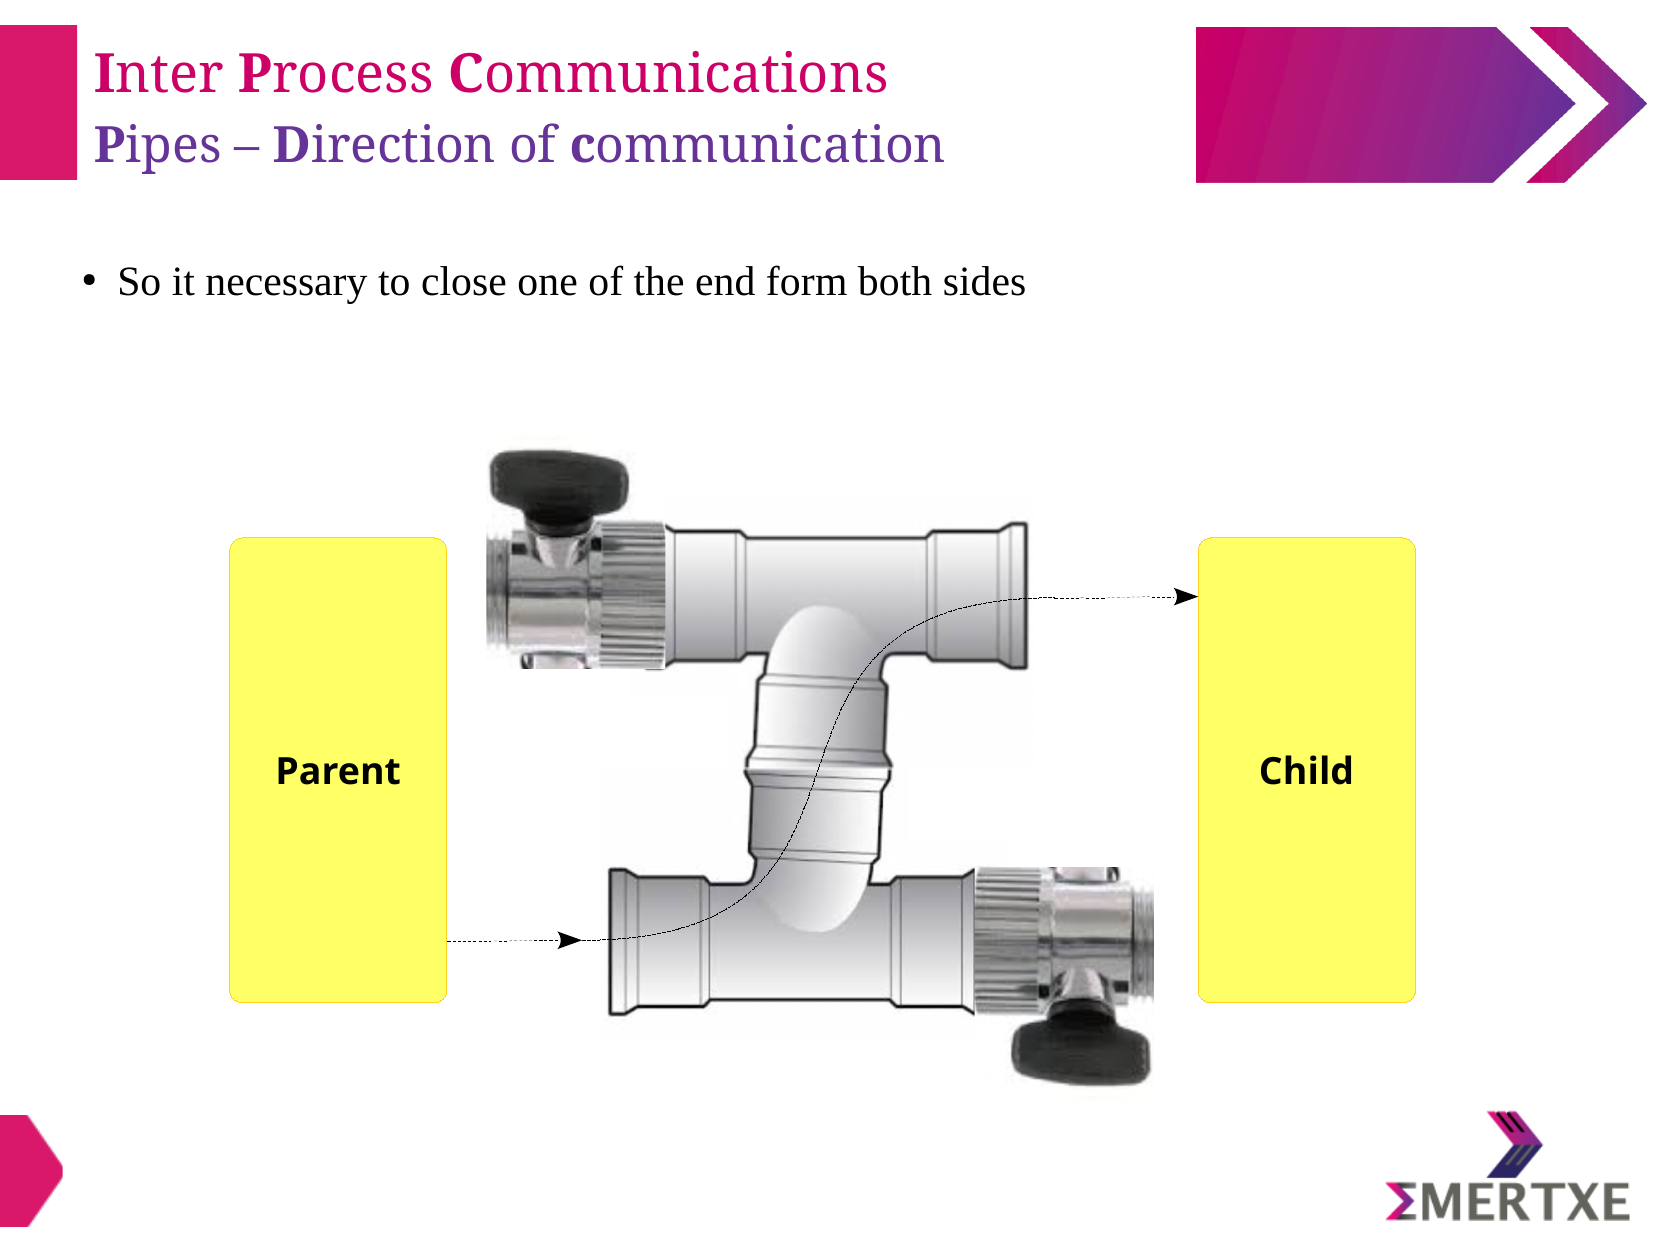

# Inter Process Communications Pipes – Direction of communication
So it necessary to close one of the end form both sides
Parent
Child